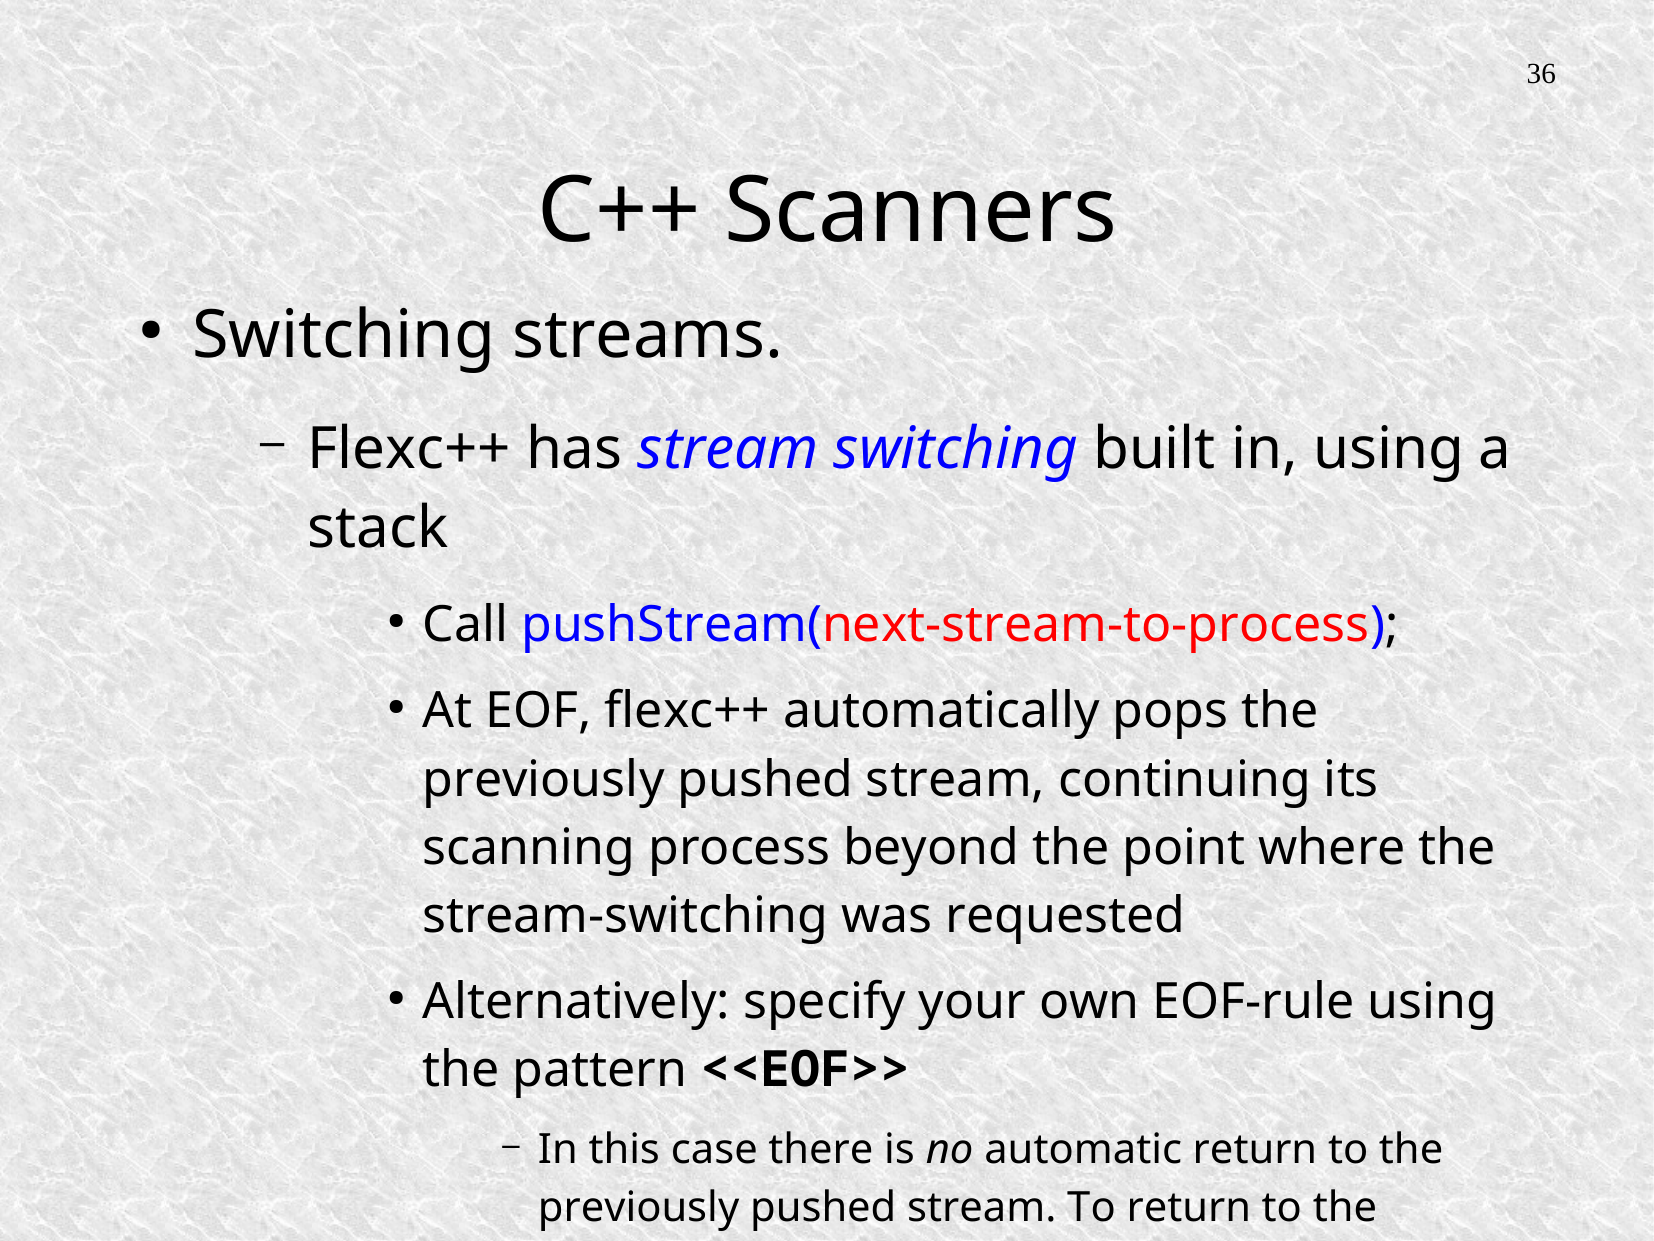

36
# C++ Scanners
Switching streams.
Flexc++ has stream switching built in, using a stack
Call pushStream(next-stream-to-process);
At EOF, flexc++ automatically pops the previously pushed stream, continuing its scanning process beyond the point where the stream-switching was requested
Alternatively: specify your own EOF-rule using the pattern <<EOF>>
In this case there is no automatic return to the previously pushed stream. To return to the previously pushed stream popStream() can be called.